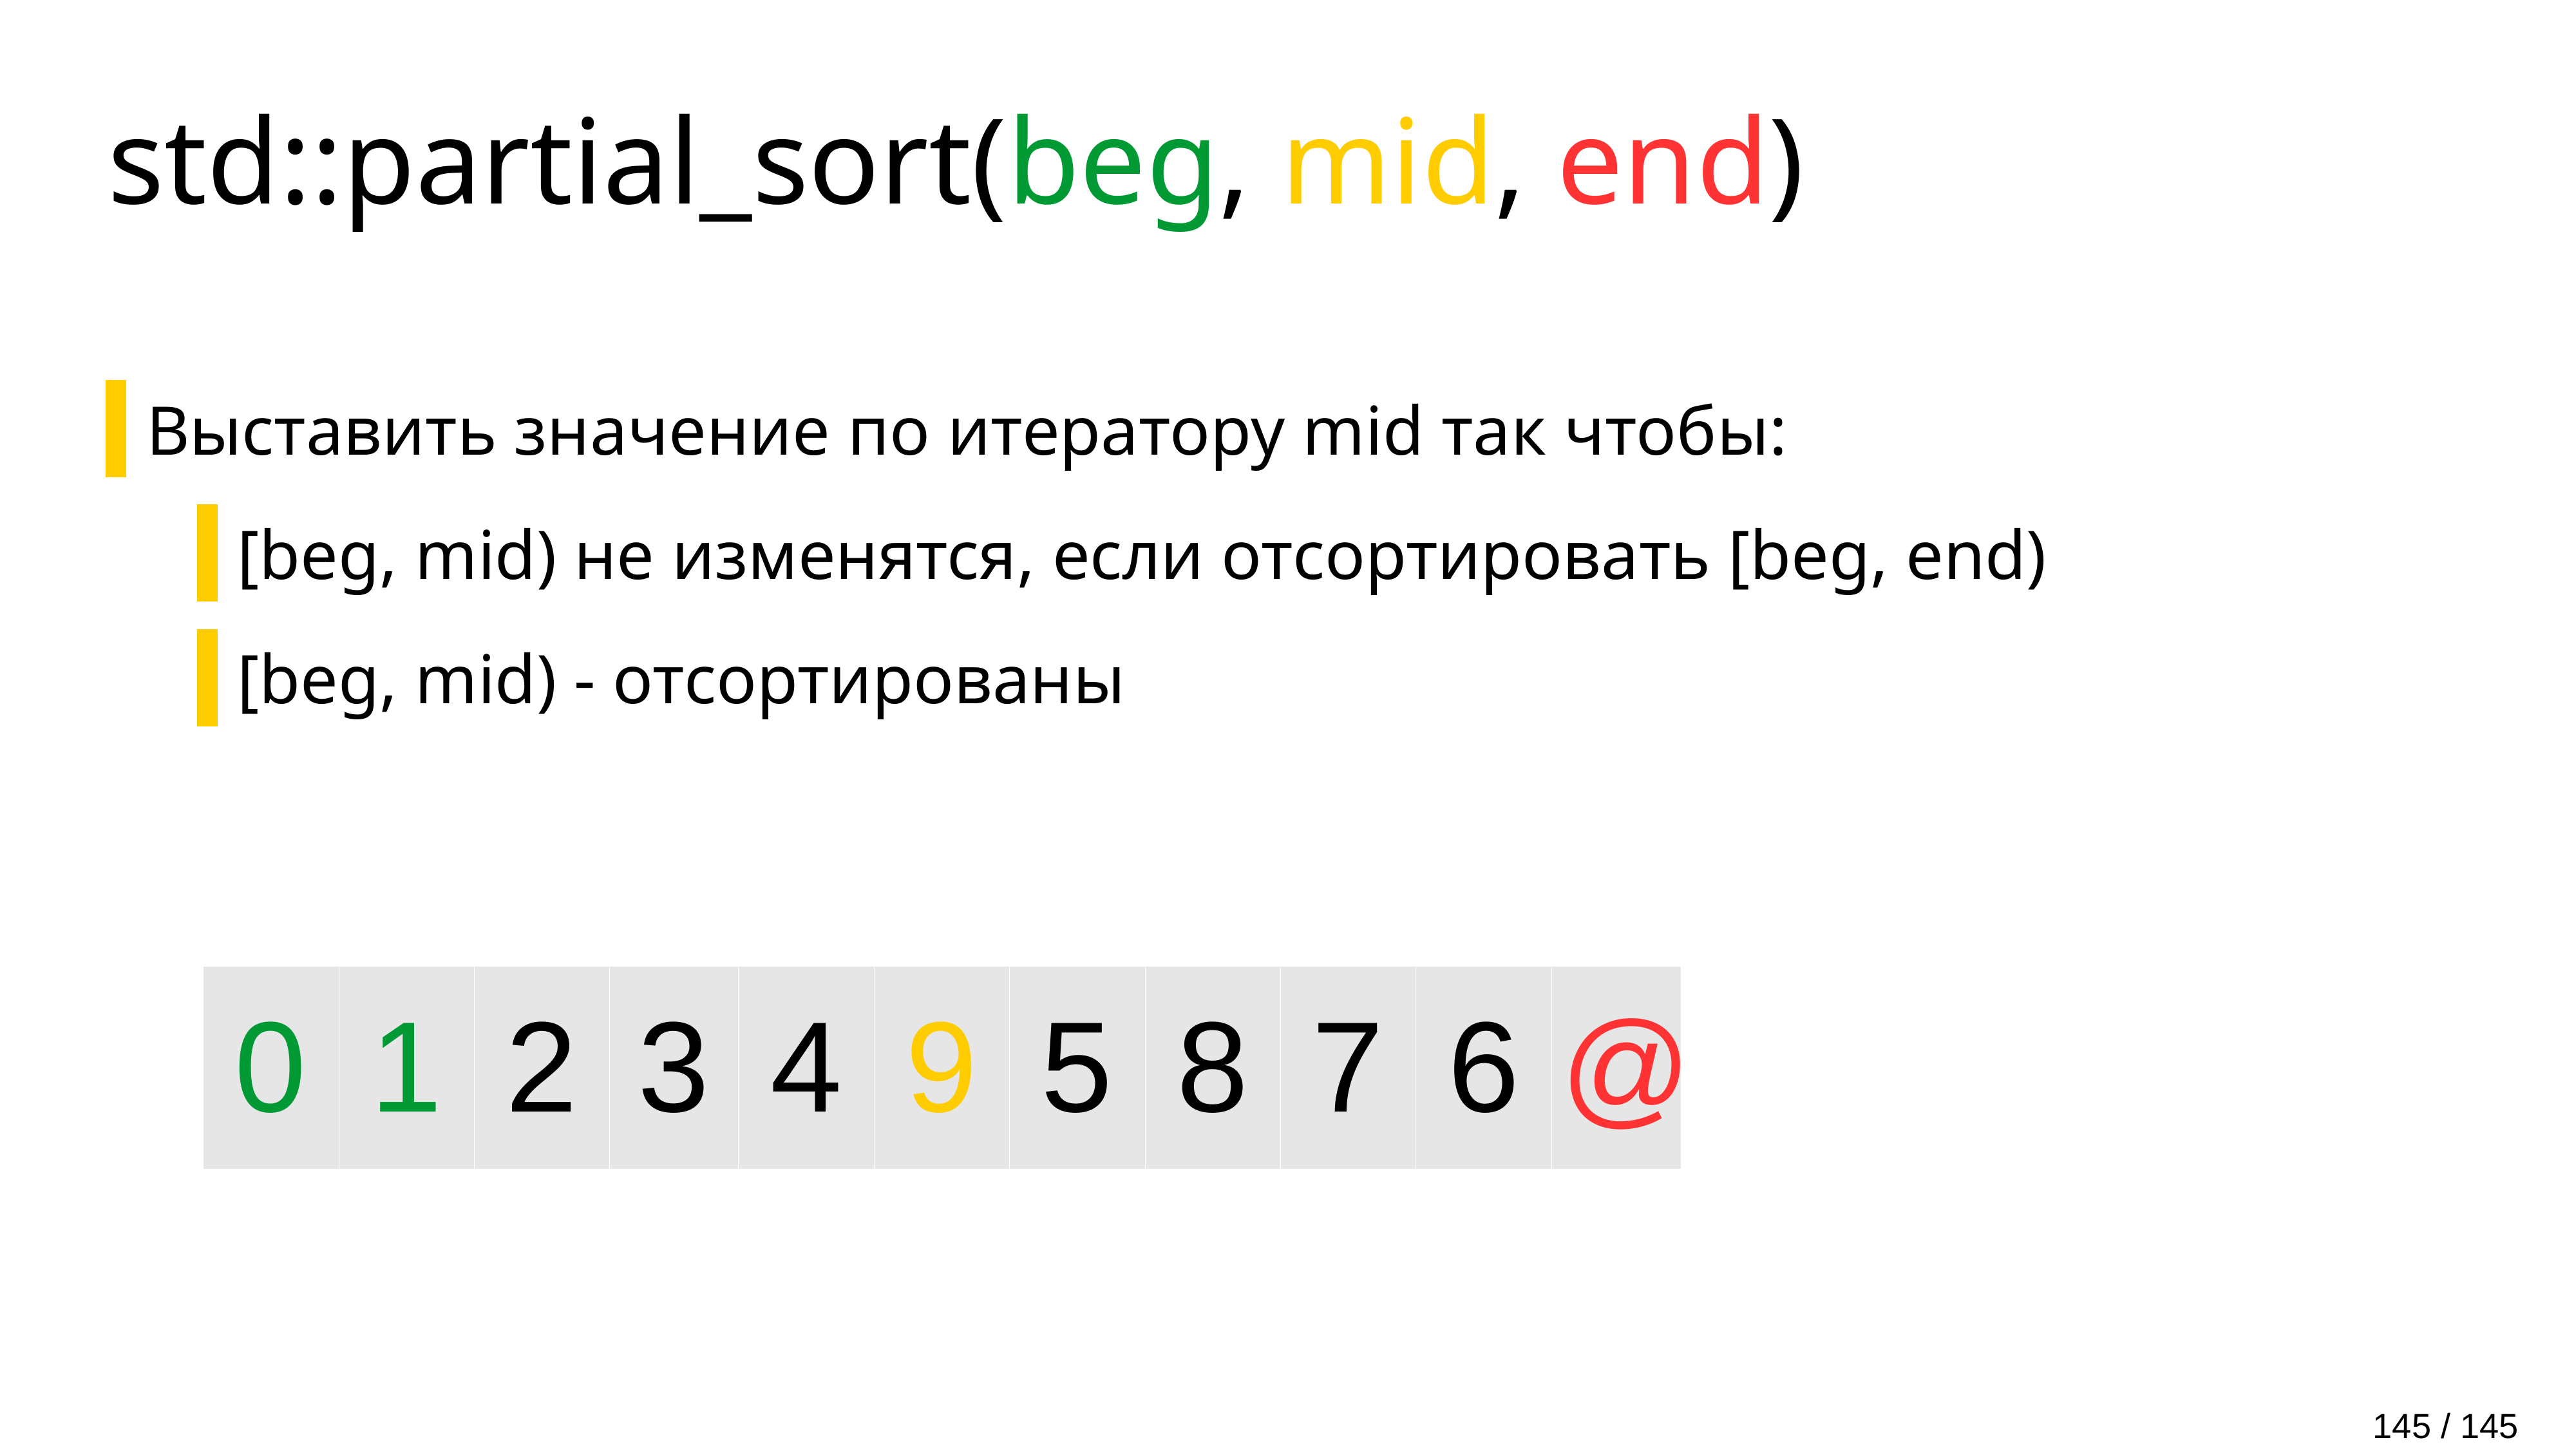

# std::partial_sort(beg, mid, end)
 Выставить значение по итератору mid так чтобы:
 [beg, mid) не изменятся, если отсортировать [beg, end)
 [beg, mid) - отсортированы
| 0 | 1 | 2 | 3 | 4 | 9 | 5 | 8 | 7 | 6 | @ |
| --- | --- | --- | --- | --- | --- | --- | --- | --- | --- | --- |
145 / 145